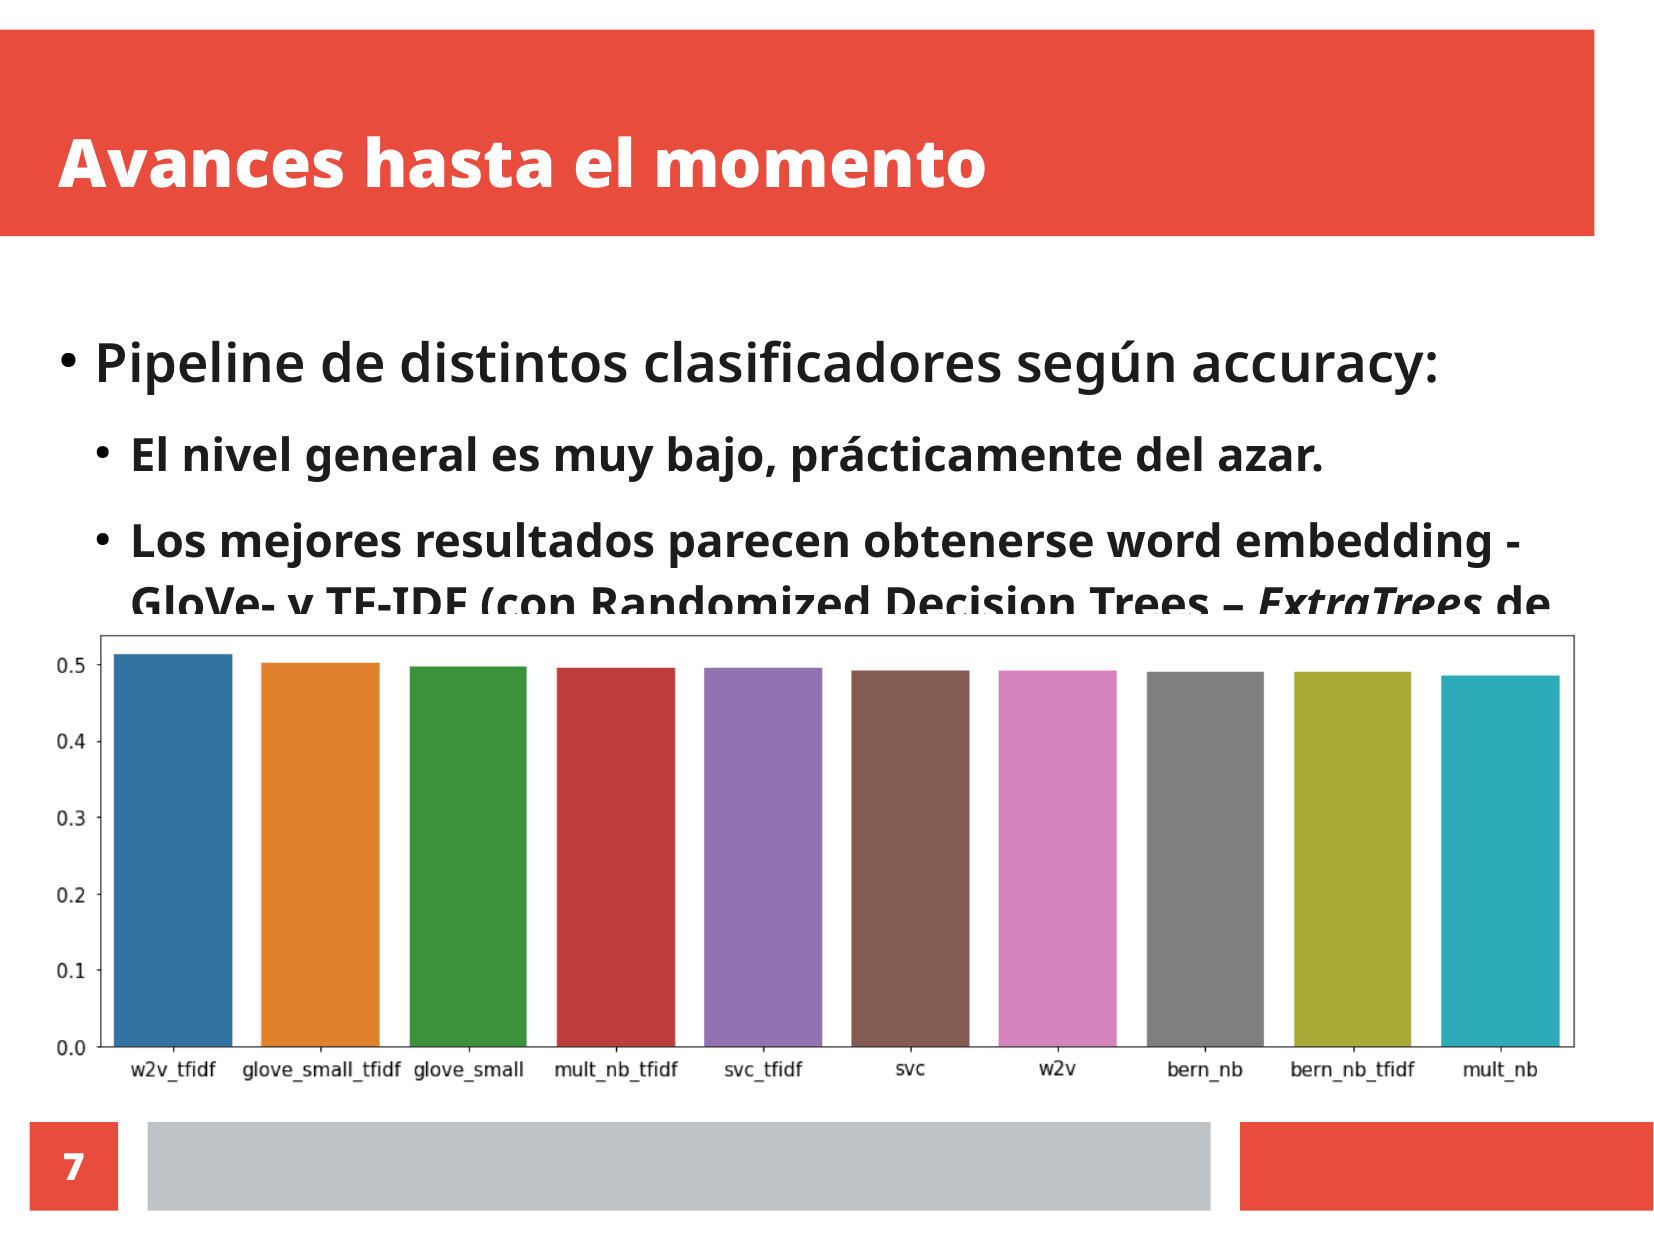

# Avances hasta el momento
Pipeline de distintos clasificadores según accuracy:
El nivel general es muy bajo, prácticamente del azar.
Los mejores resultados parecen obtenerse word embedding -GloVe- y TF-IDF (con Randomized Decision Trees – ExtraTrees de scikit-learn) .
7